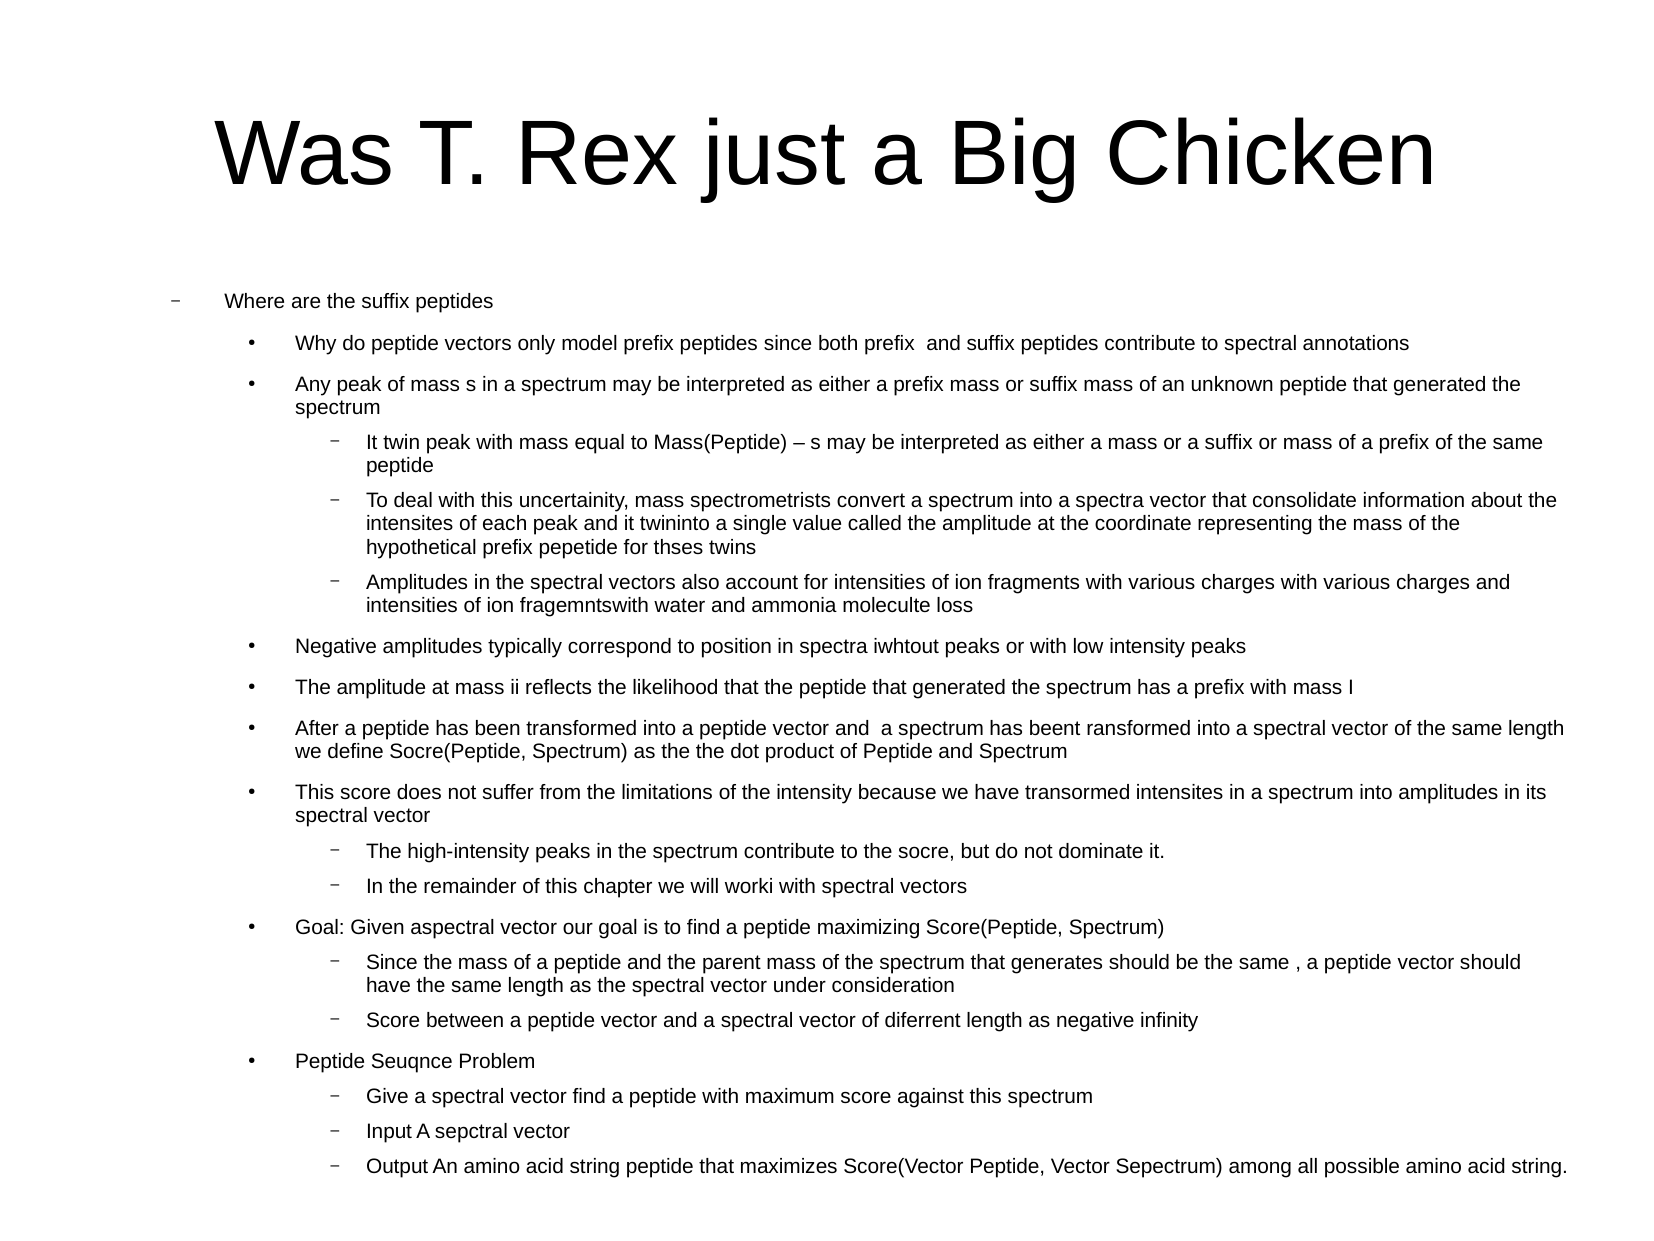

# Was T. Rex just a Big Chicken
Where are the suffix peptides
Why do peptide vectors only model prefix peptides since both prefix and suffix peptides contribute to spectral annotations
Any peak of mass s in a spectrum may be interpreted as either a prefix mass or suffix mass of an unknown peptide that generated the spectrum
It twin peak with mass equal to Mass(Peptide) – s may be interpreted as either a mass or a suffix or mass of a prefix of the same peptide
To deal with this uncertainity, mass spectrometrists convert a spectrum into a spectra vector that consolidate information about the intensites of each peak and it twininto a single value called the amplitude at the coordinate representing the mass of the hypothetical prefix pepetide for thses twins
Amplitudes in the spectral vectors also account for intensities of ion fragments with various charges with various charges and intensities of ion fragemntswith water and ammonia moleculte loss
Negative amplitudes typically correspond to position in spectra iwhtout peaks or with low intensity peaks
The amplitude at mass ii reflects the likelihood that the peptide that generated the spectrum has a prefix with mass I
After a peptide has been transformed into a peptide vector and a spectrum has beent ransformed into a spectral vector of the same length we define Socre(Peptide, Spectrum) as the the dot product of Peptide and Spectrum
This score does not suffer from the limitations of the intensity because we have transormed intensites in a spectrum into amplitudes in its spectral vector
The high-intensity peaks in the spectrum contribute to the socre, but do not dominate it.
In the remainder of this chapter we will worki with spectral vectors
Goal: Given aspectral vector our goal is to find a peptide maximizing Score(Peptide, Spectrum)
Since the mass of a peptide and the parent mass of the spectrum that generates should be the same , a peptide vector should have the same length as the spectral vector under consideration
Score between a peptide vector and a spectral vector of diferrent length as negative infinity
Peptide Seuqnce Problem
Give a spectral vector find a peptide with maximum score against this spectrum
Input A sepctral vector
Output An amino acid string peptide that maximizes Score(Vector Peptide, Vector Sepectrum) among all possible amino acid string.